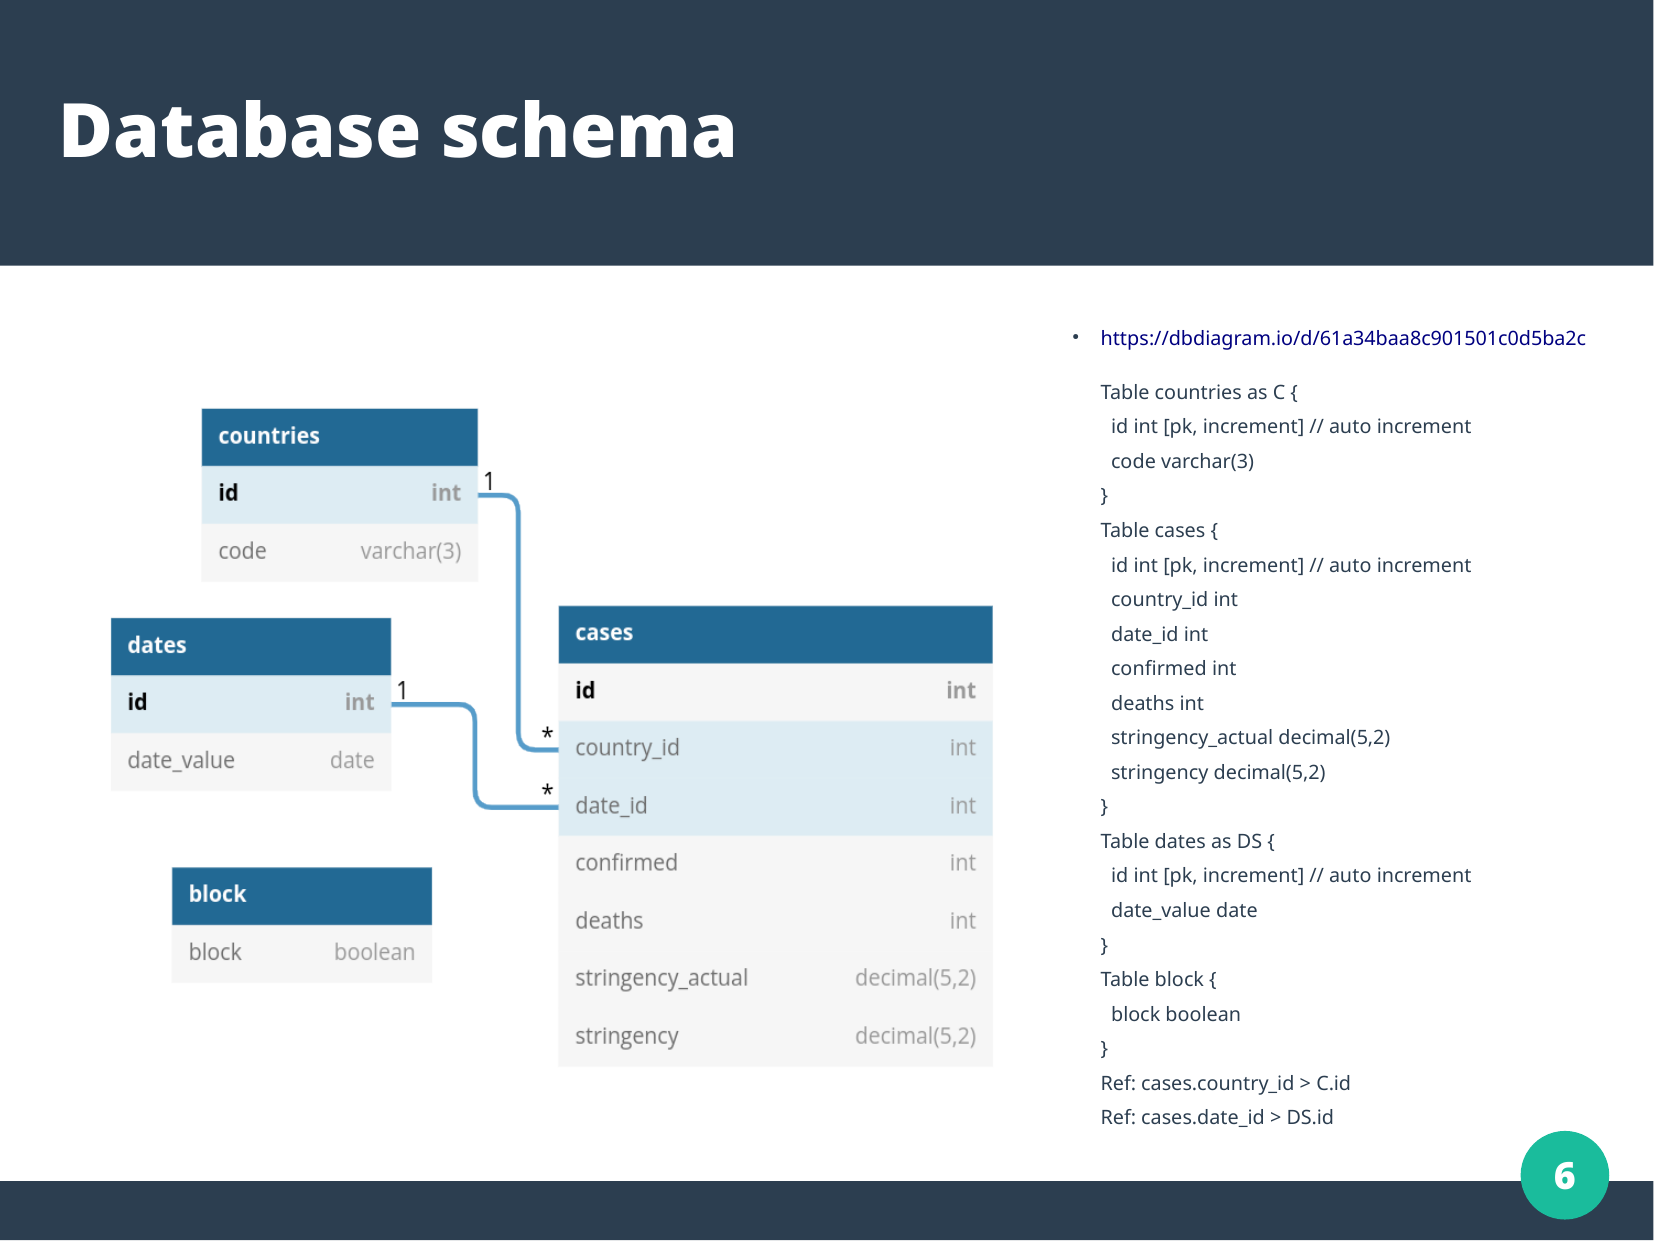

# Database schema
https://dbdiagram.io/d/61a34baa8c901501c0d5ba2c
Table countries as C {
 id int [pk, increment] // auto increment
 code varchar(3)
}
Table cases {
 id int [pk, increment] // auto increment
 country_id int
 date_id int
 confirmed int
 deaths int
 stringency_actual decimal(5,2)
 stringency decimal(5,2)
}
Table dates as DS {
 id int [pk, increment] // auto increment
 date_value date
}
Table block {
 block boolean
}
Ref: cases.country_id > C.id
Ref: cases.date_id > DS.id
6